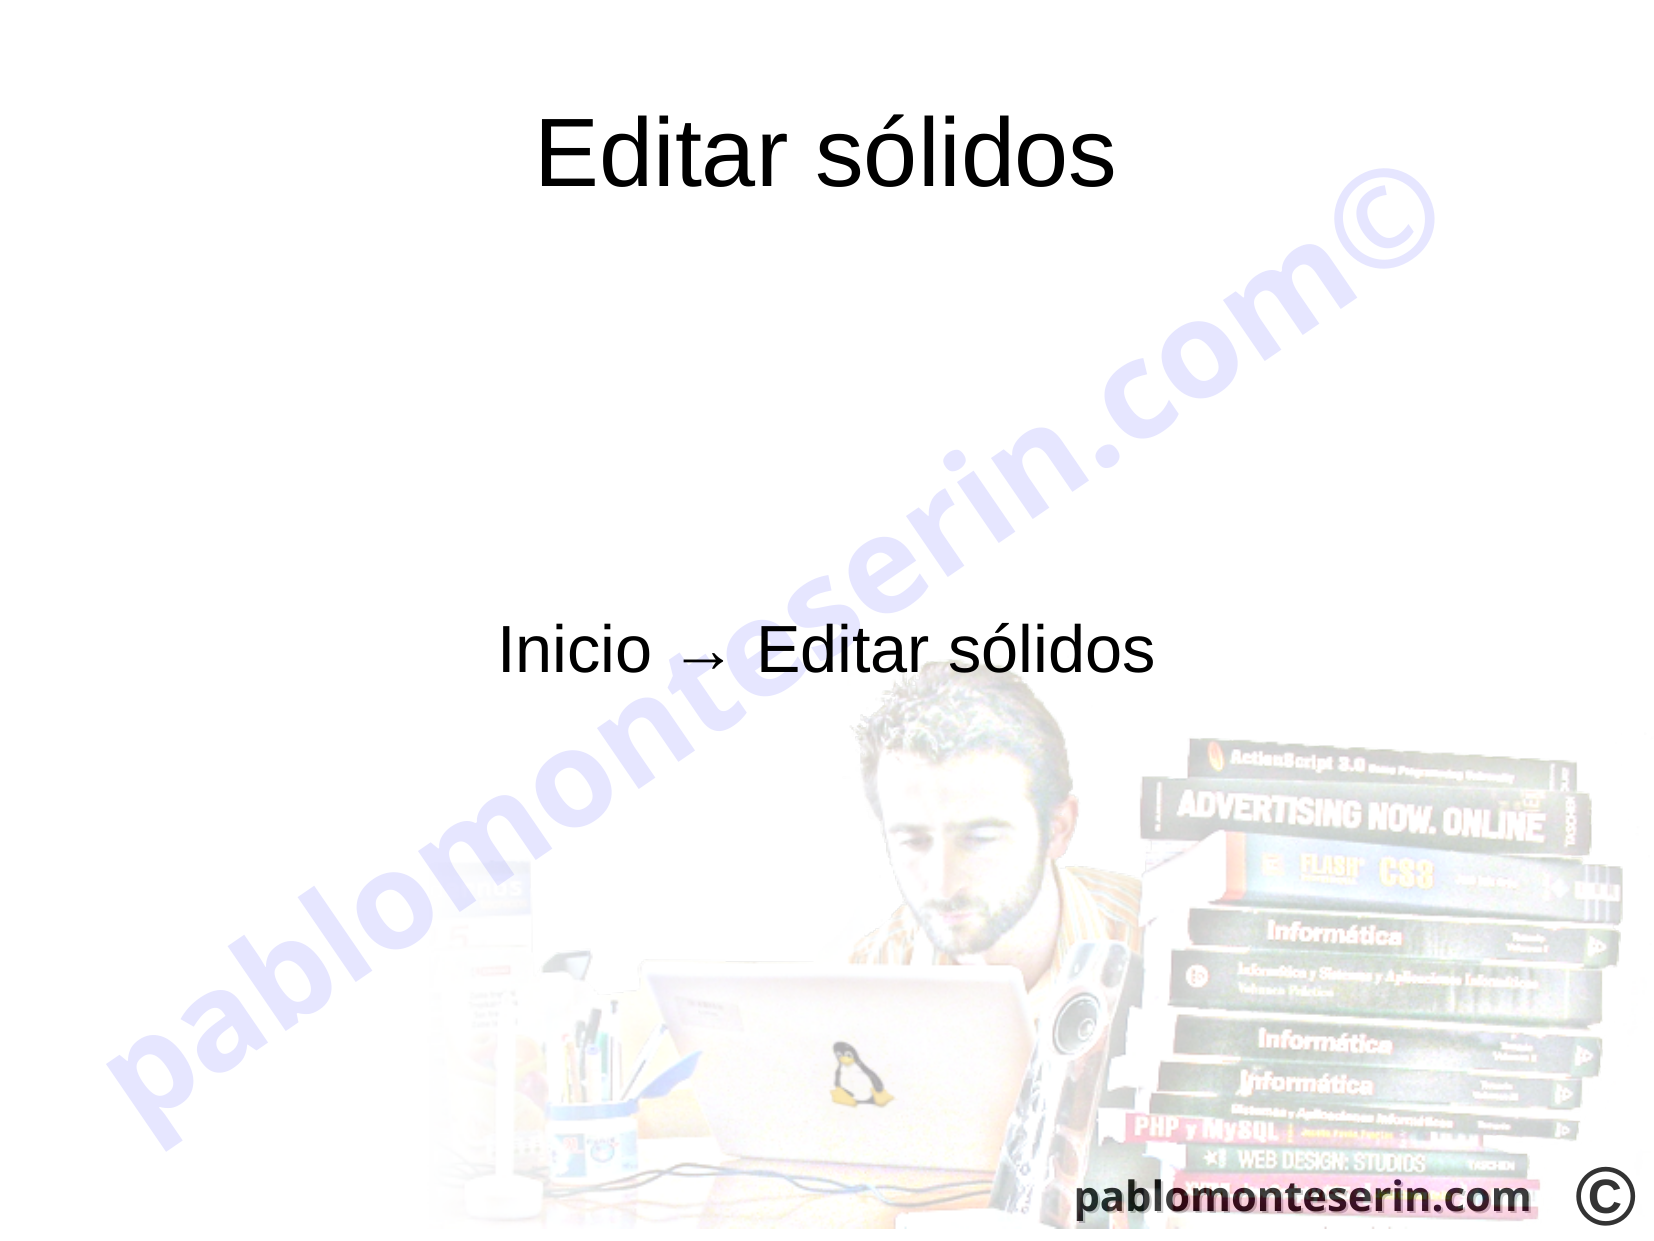

# Editar sólidos
Inicio → Editar sólidos